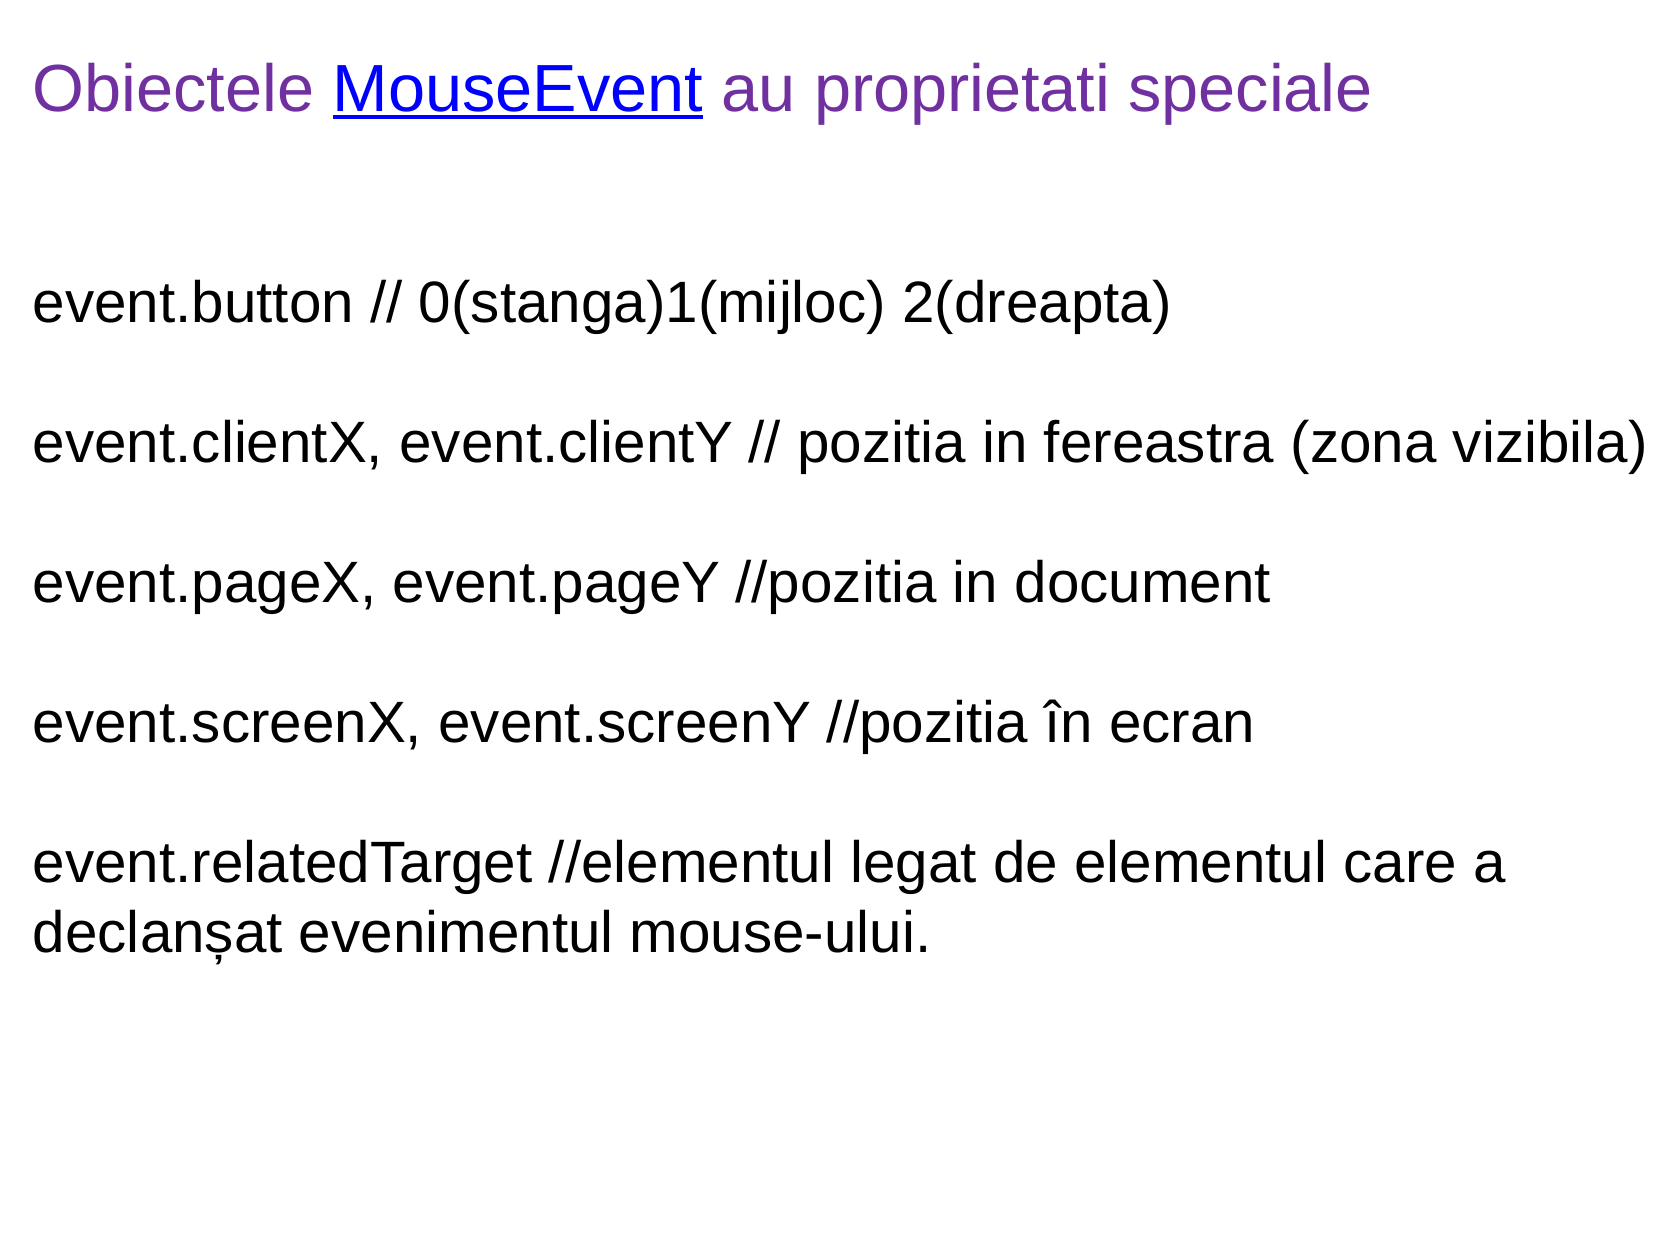

Obiectele MouseEvent au proprietati speciale
event.button // 0(stanga)1(mijloc) 2(dreapta)
event.clientX, event.clientY // pozitia in fereastra (zona vizibila)
event.pageX, event.pageY //pozitia in document
event.screenX, event.screenY //pozitia în ecran
event.relatedTarget //elementul legat de elementul care a
declanșat evenimentul mouse-ului.